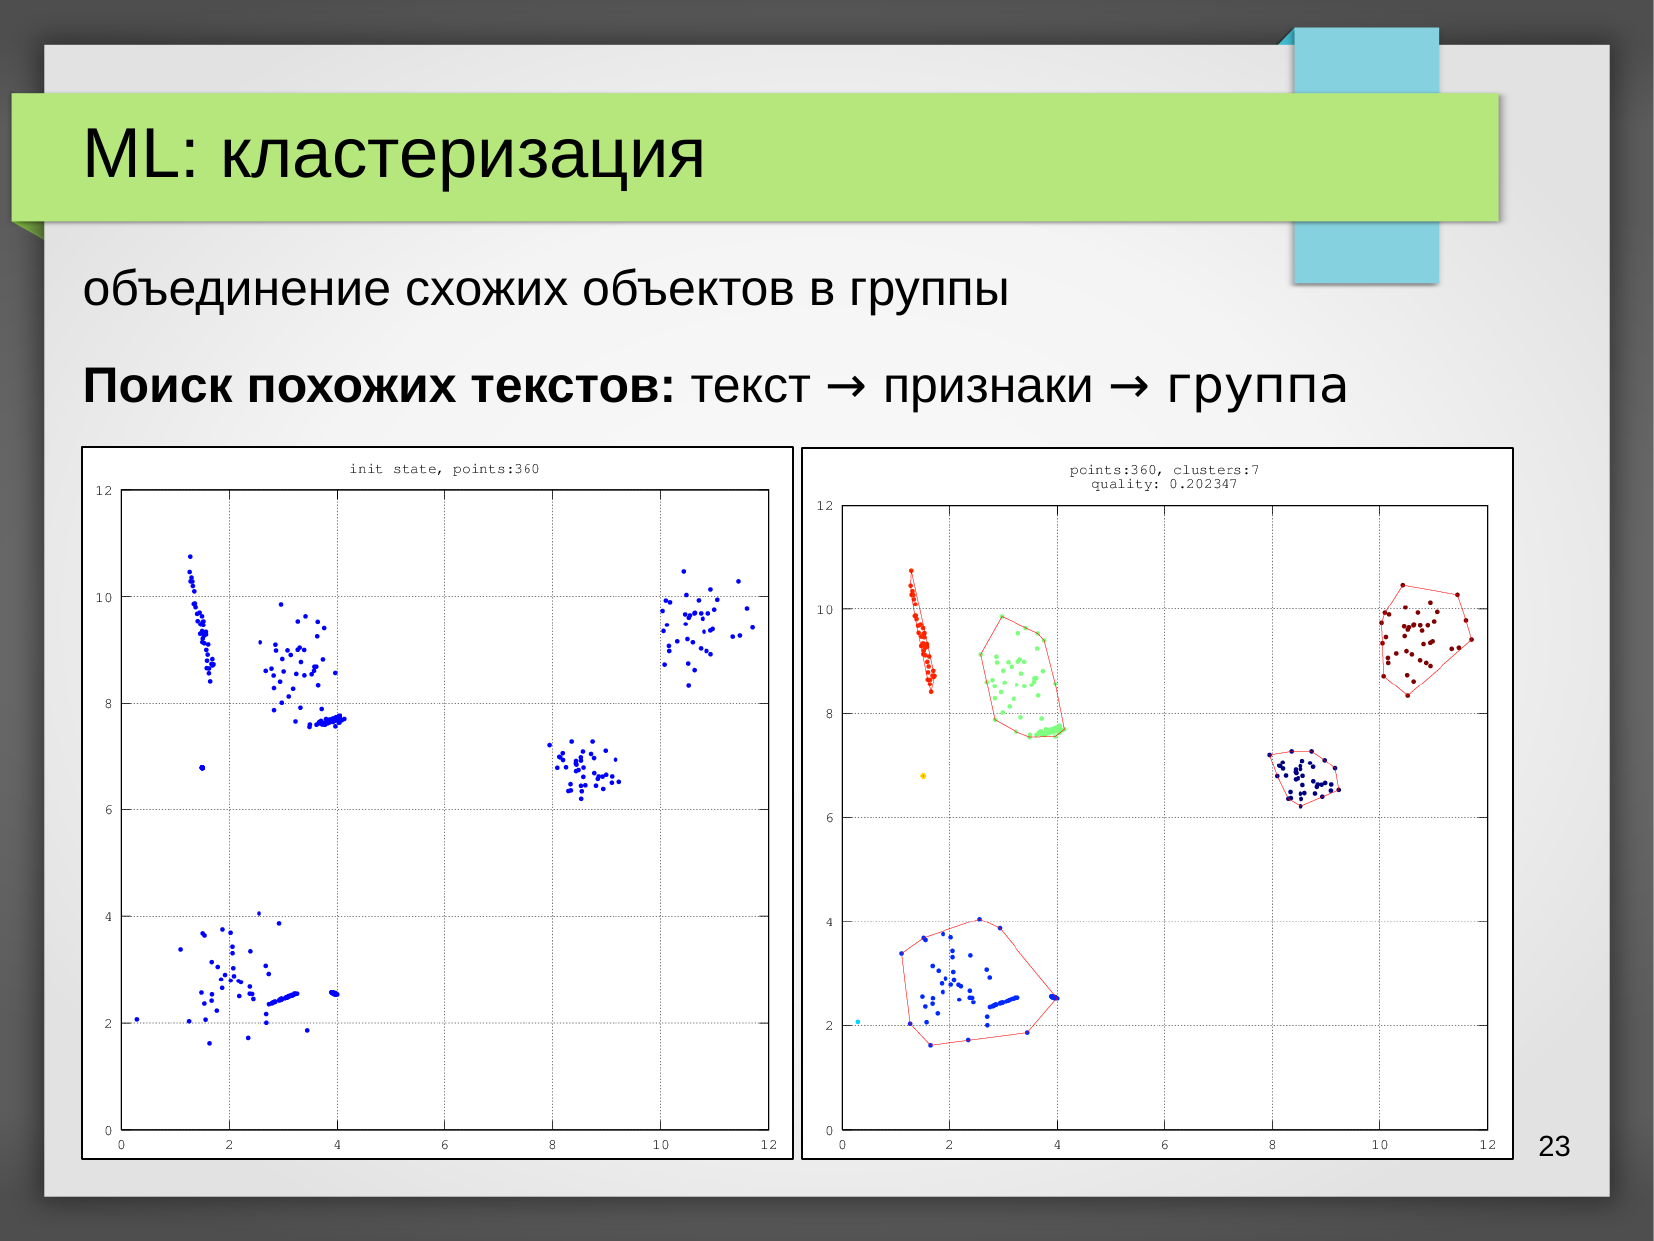

# ML: кластеризация
объединение схожих объектов в группы
Поиск похожих текстов: текст → признаки → группа
23